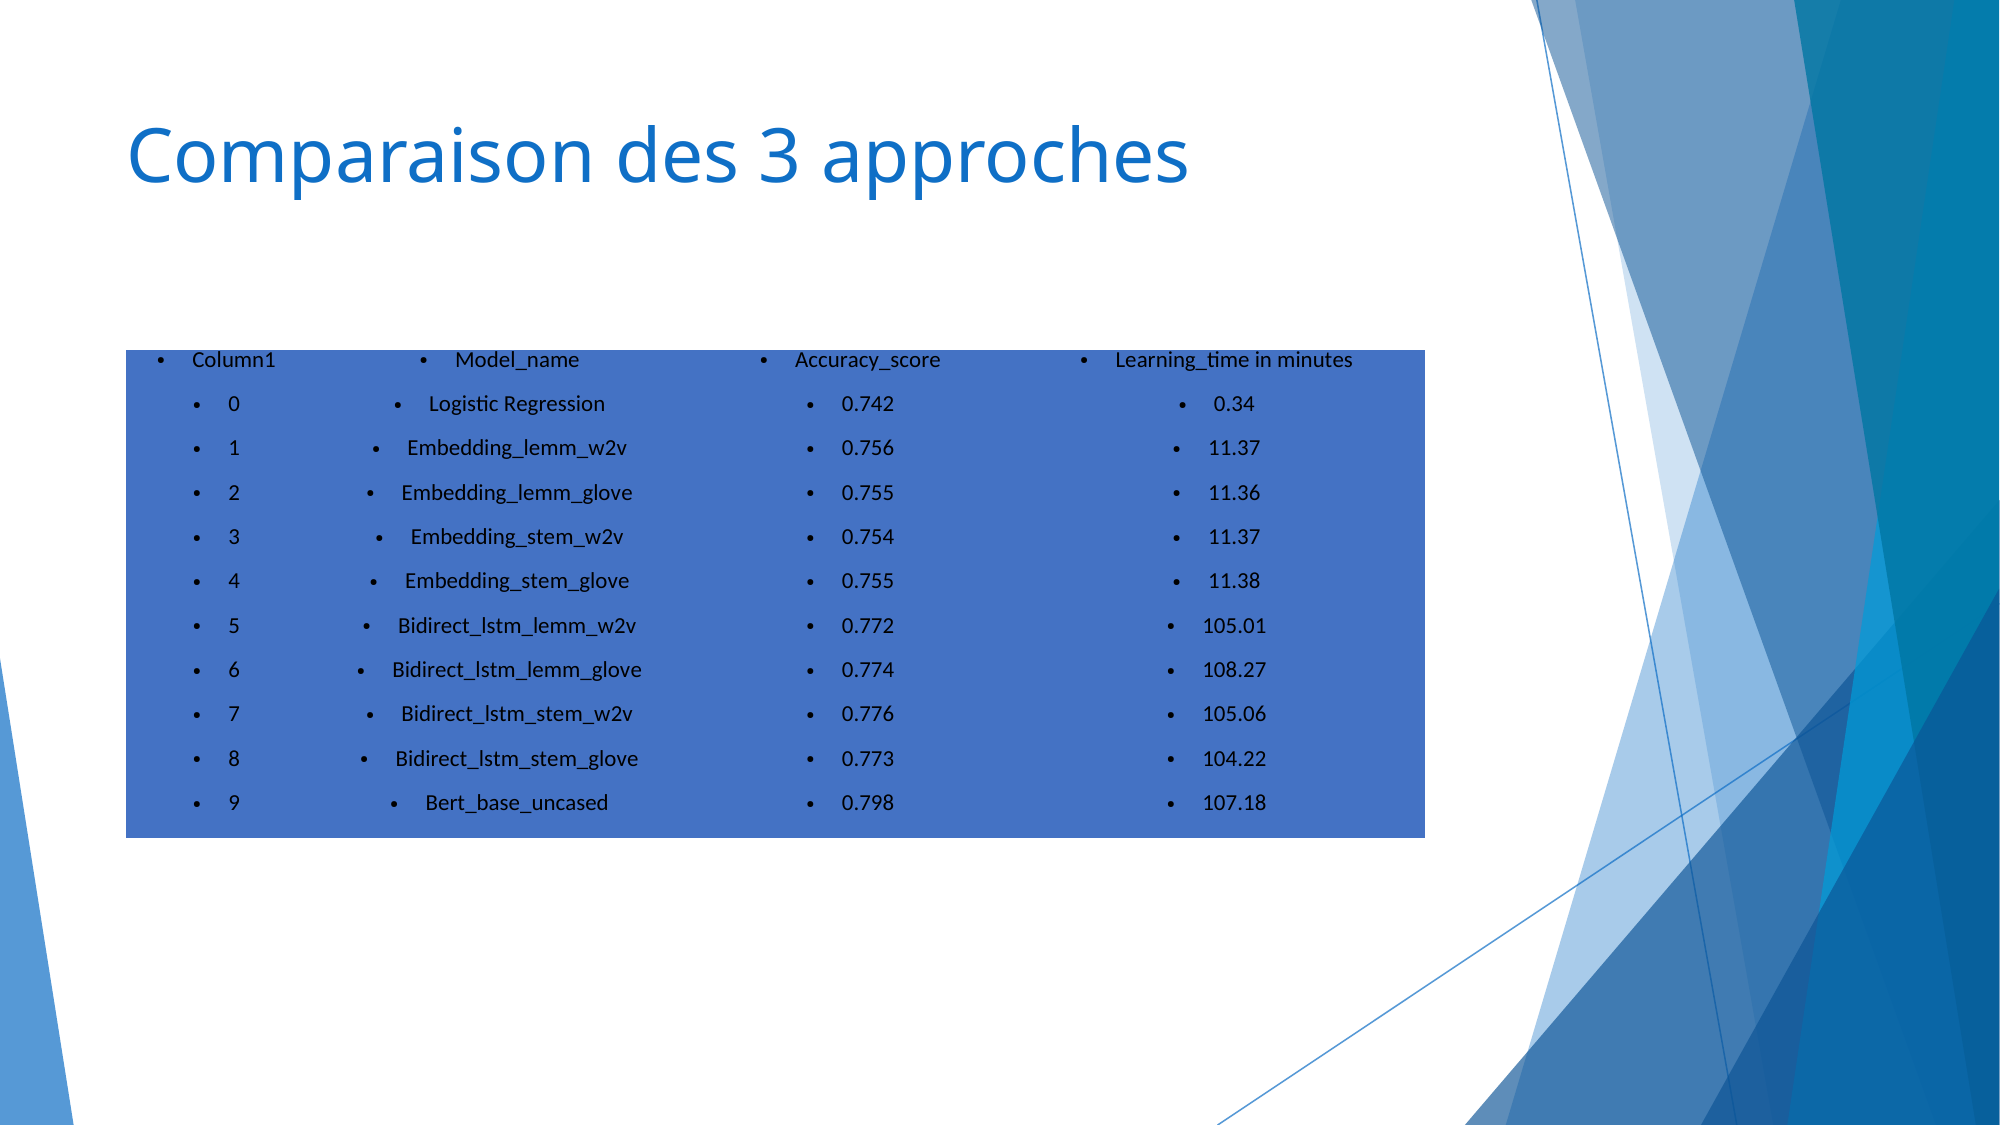

# Comparaison des 3 approches
| Column1 | Model\_name | Accuracy\_score | Learning\_time in minutes |
| --- | --- | --- | --- |
| 0 | Logistic Regression | 0.742 | 0.34 |
| 1 | Embedding\_lemm\_w2v | 0.756 | 11.37 |
| 2 | Embedding\_lemm\_glove | 0.755 | 11.36 |
| 3 | Embedding\_stem\_w2v | 0.754 | 11.37 |
| 4 | Embedding\_stem\_glove | 0.755 | 11.38 |
| 5 | Bidirect\_lstm\_lemm\_w2v | 0.772 | 105.01 |
| 6 | Bidirect\_lstm\_lemm\_glove | 0.774 | 108.27 |
| 7 | Bidirect\_lstm\_stem\_w2v | 0.776 | 105.06 |
| 8 | Bidirect\_lstm\_stem\_glove | 0.773 | 104.22 |
| 9 | Bert\_base\_uncased | 0.798 | 107.18 |